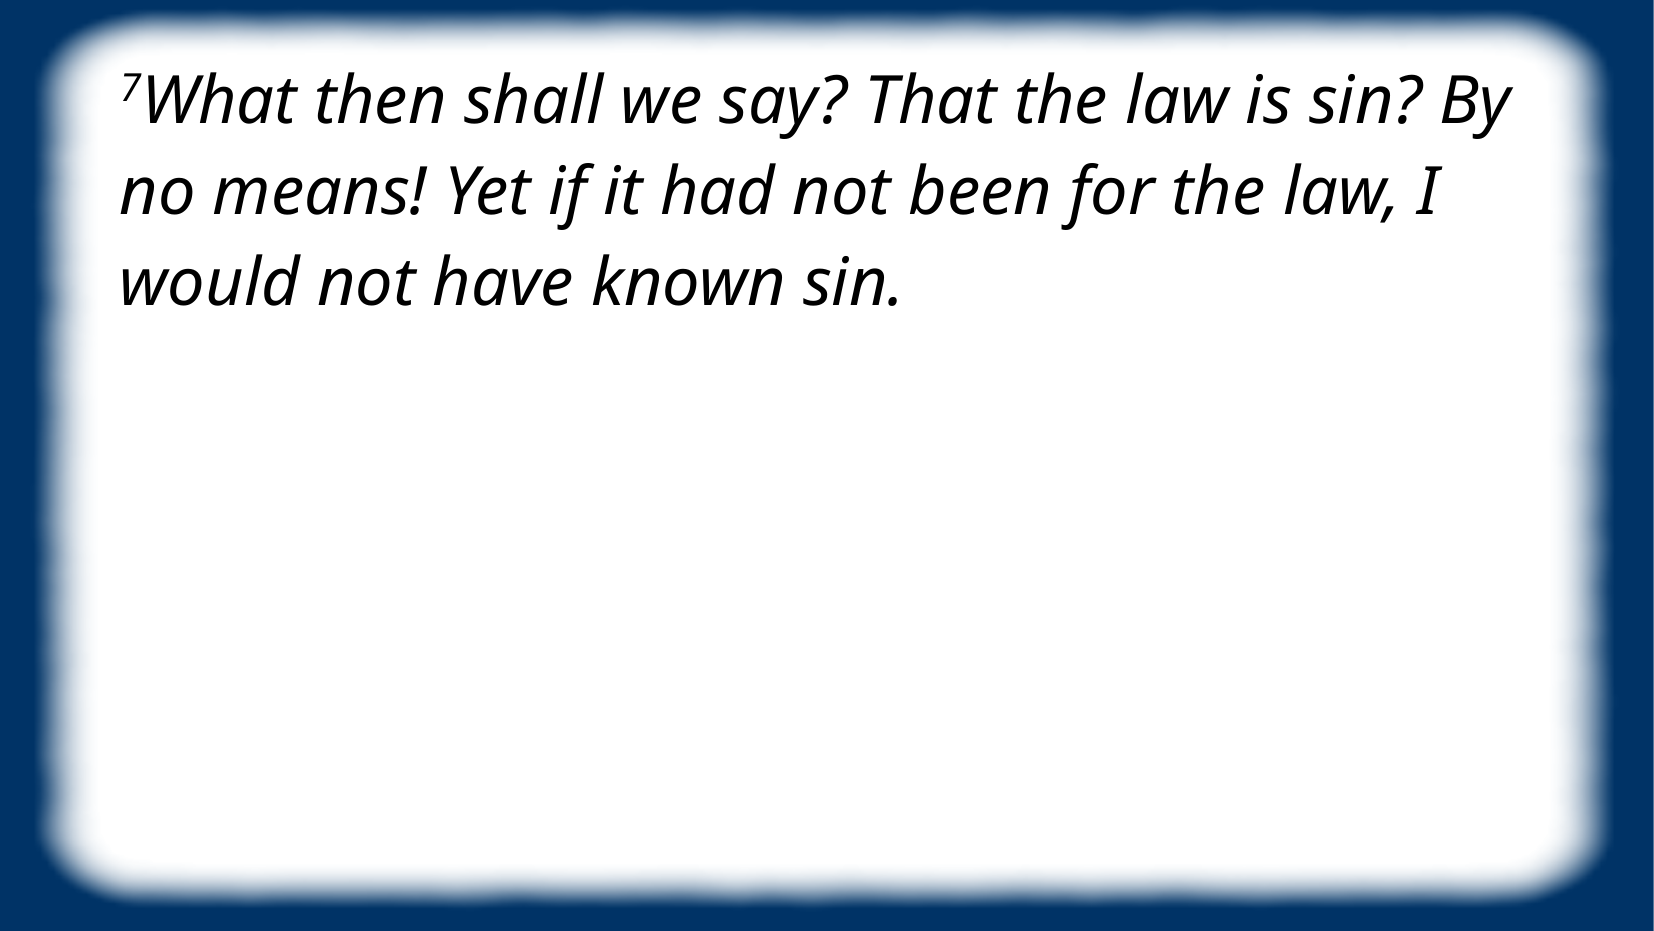

7What then shall we say? That the law is sin? By no means! Yet if it had not been for the law, I would not have known sin.